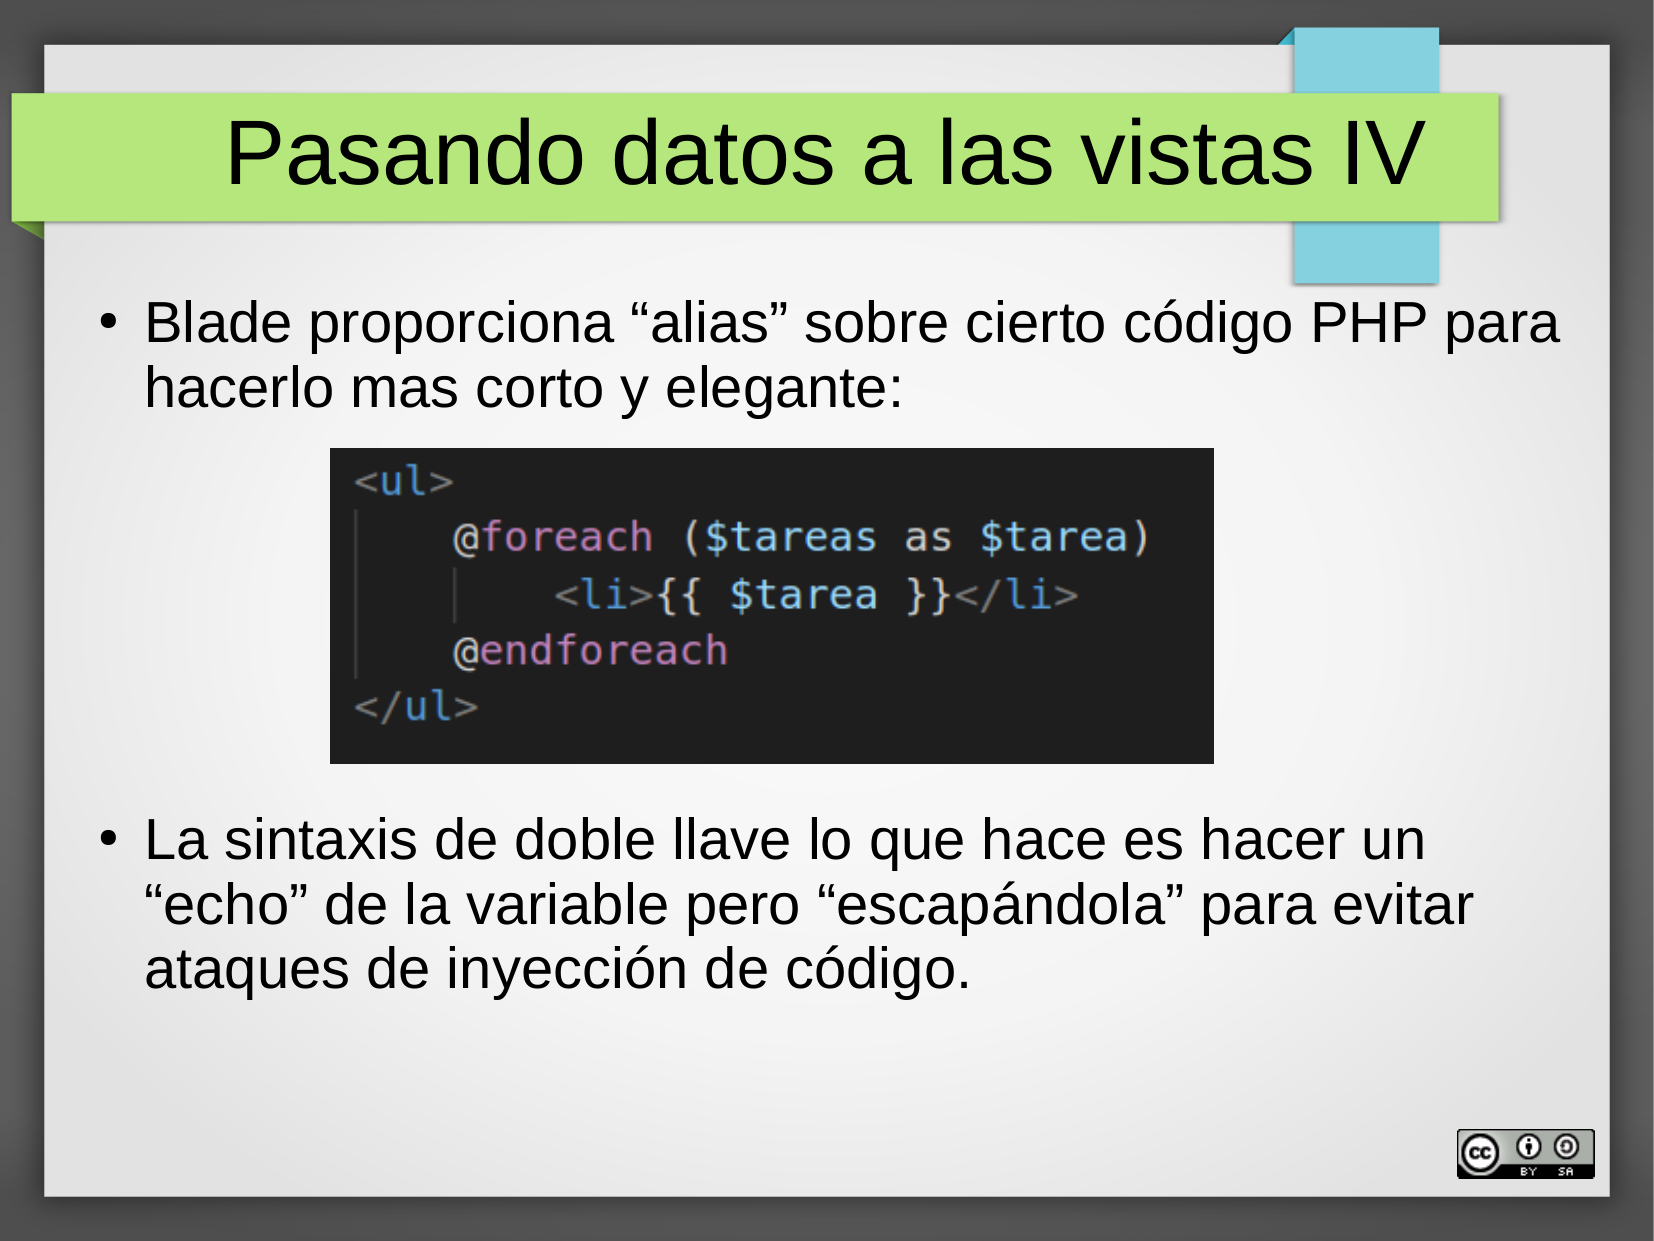

# Pasando datos a las vistas IV
Blade proporciona “alias” sobre cierto código PHP para hacerlo mas corto y elegante:
La sintaxis de doble llave lo que hace es hacer un “echo” de la variable pero “escapándola” para evitar ataques de inyección de código.